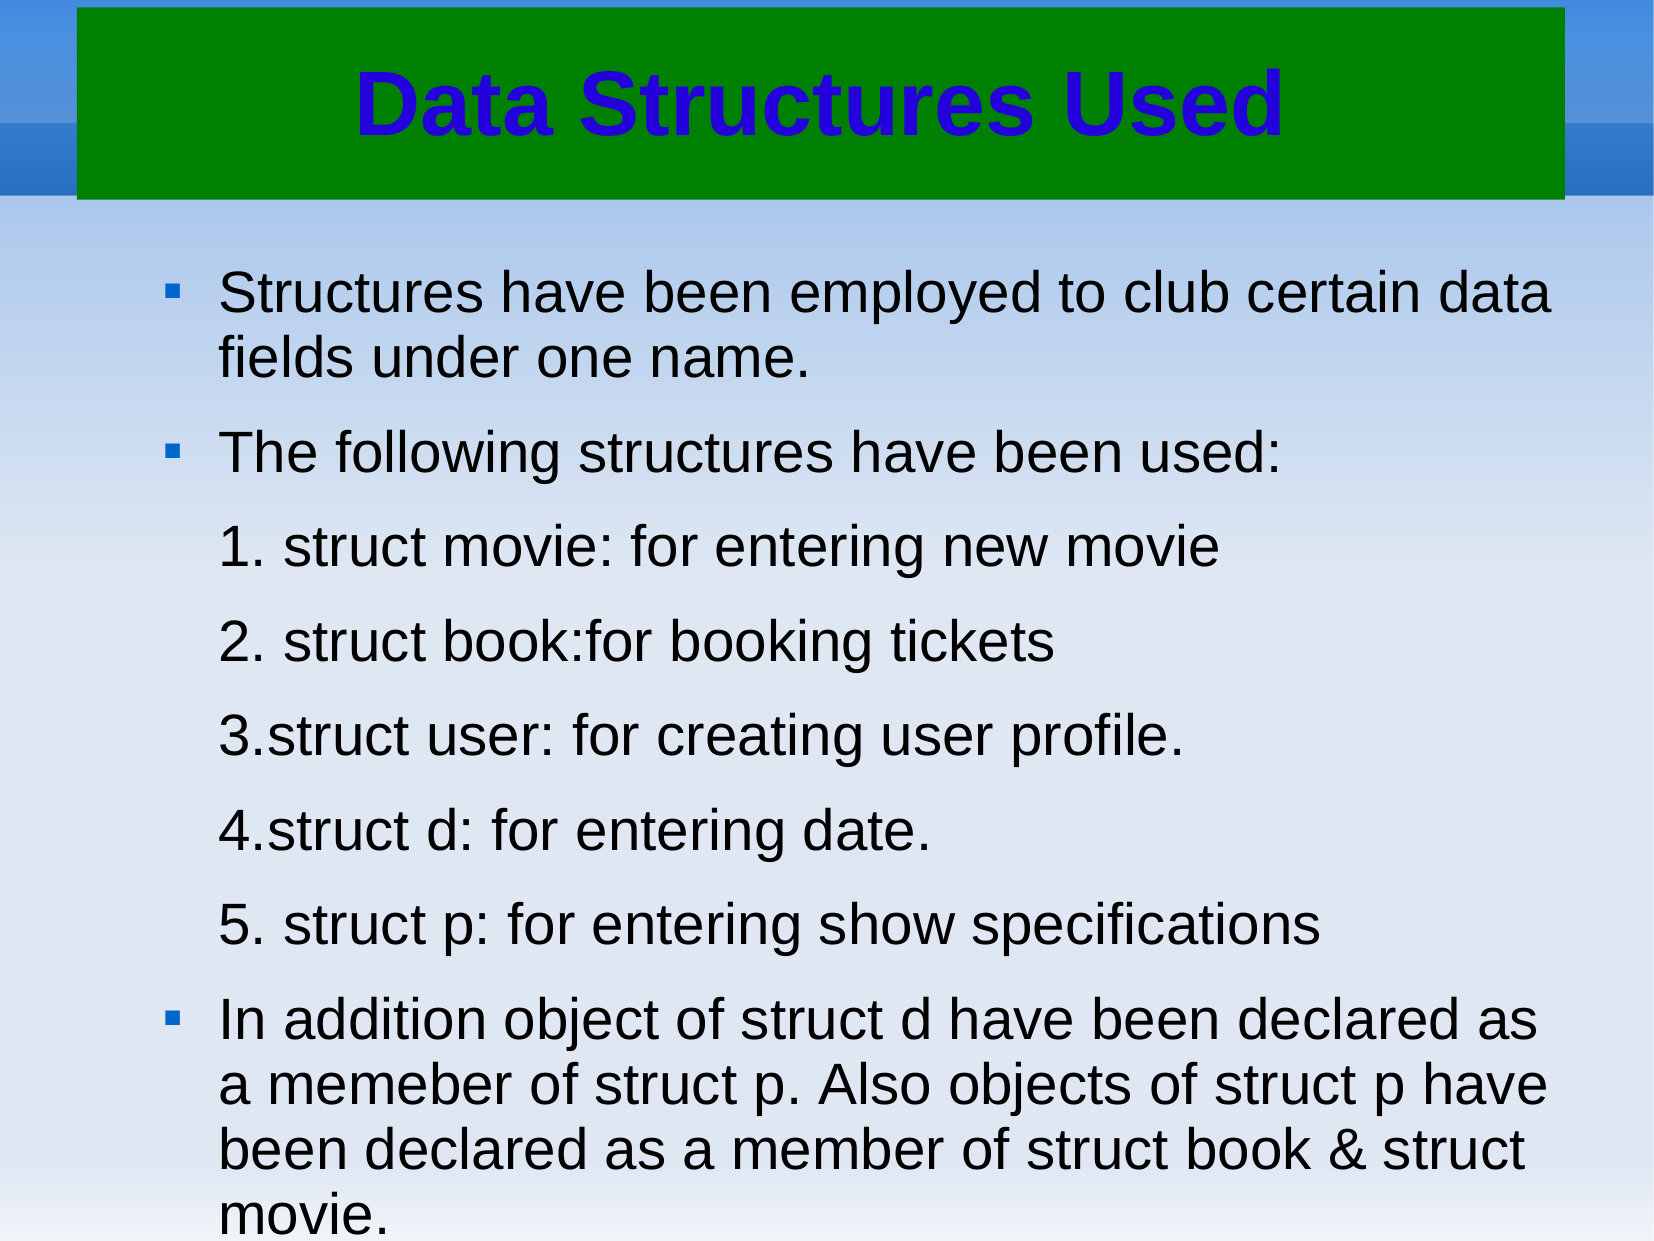

# Data Structures Used
Structures have been employed to club certain data fields under one name.
The following structures have been used:
1. struct movie: for entering new movie
2. struct book:for booking tickets
3.struct user: for creating user profile.
4.struct d: for entering date.
5. struct p: for entering show specifications
In addition object of struct d have been declared as a memeber of struct p. Also objects of struct p have been declared as a member of struct book & struct movie.